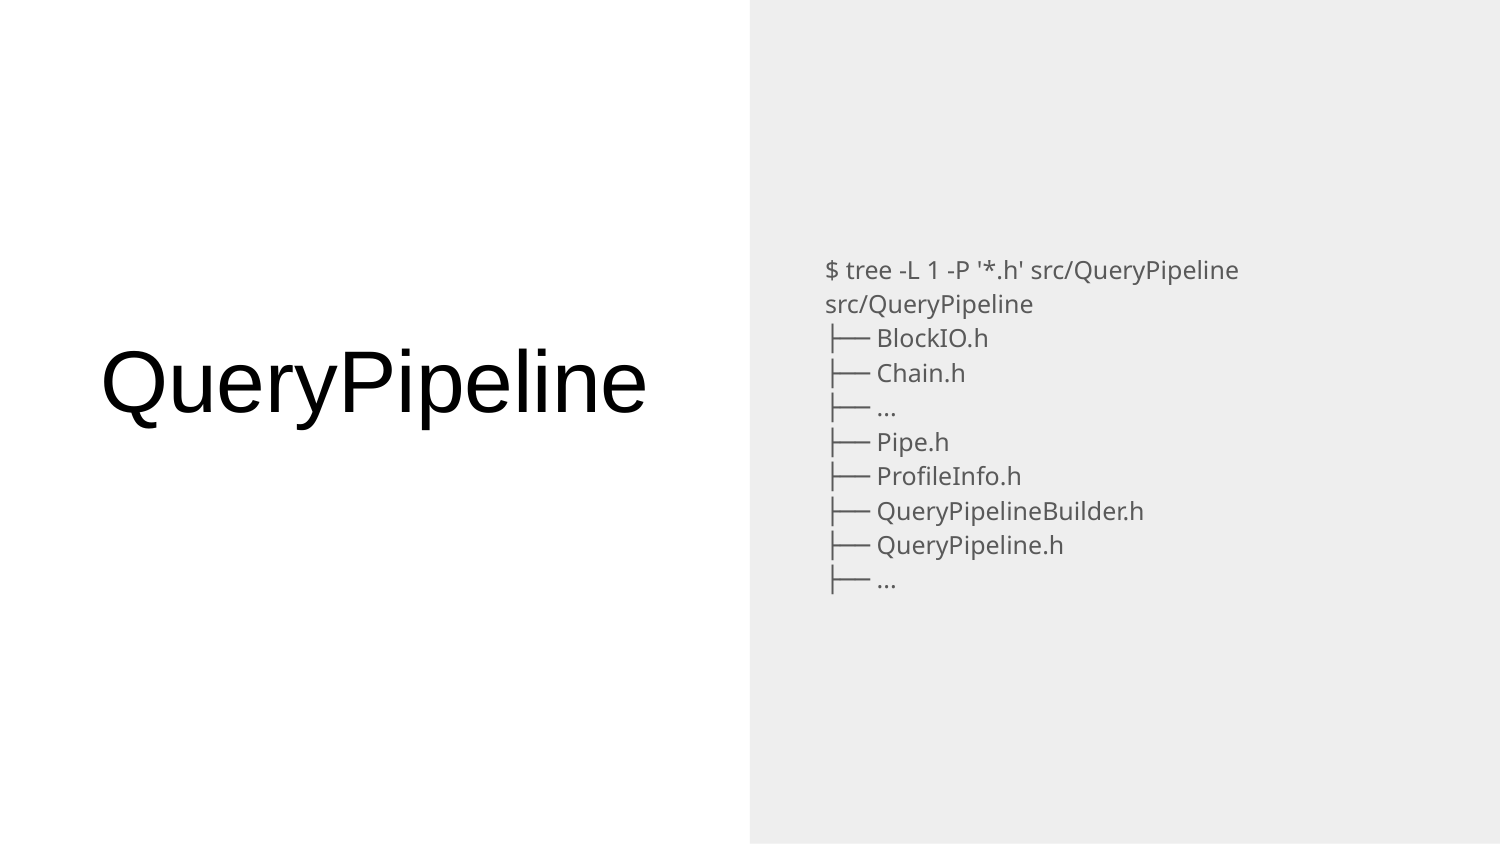

$ tree -L 1 -P '*.h' src/QueryPipeline
src/QueryPipeline
├── BlockIO.h
├── Chain.h
├── ...
├── Pipe.h
├── ProfileInfo.h
├── QueryPipelineBuilder.h
├── QueryPipeline.h
├── ...
# QueryPipeline